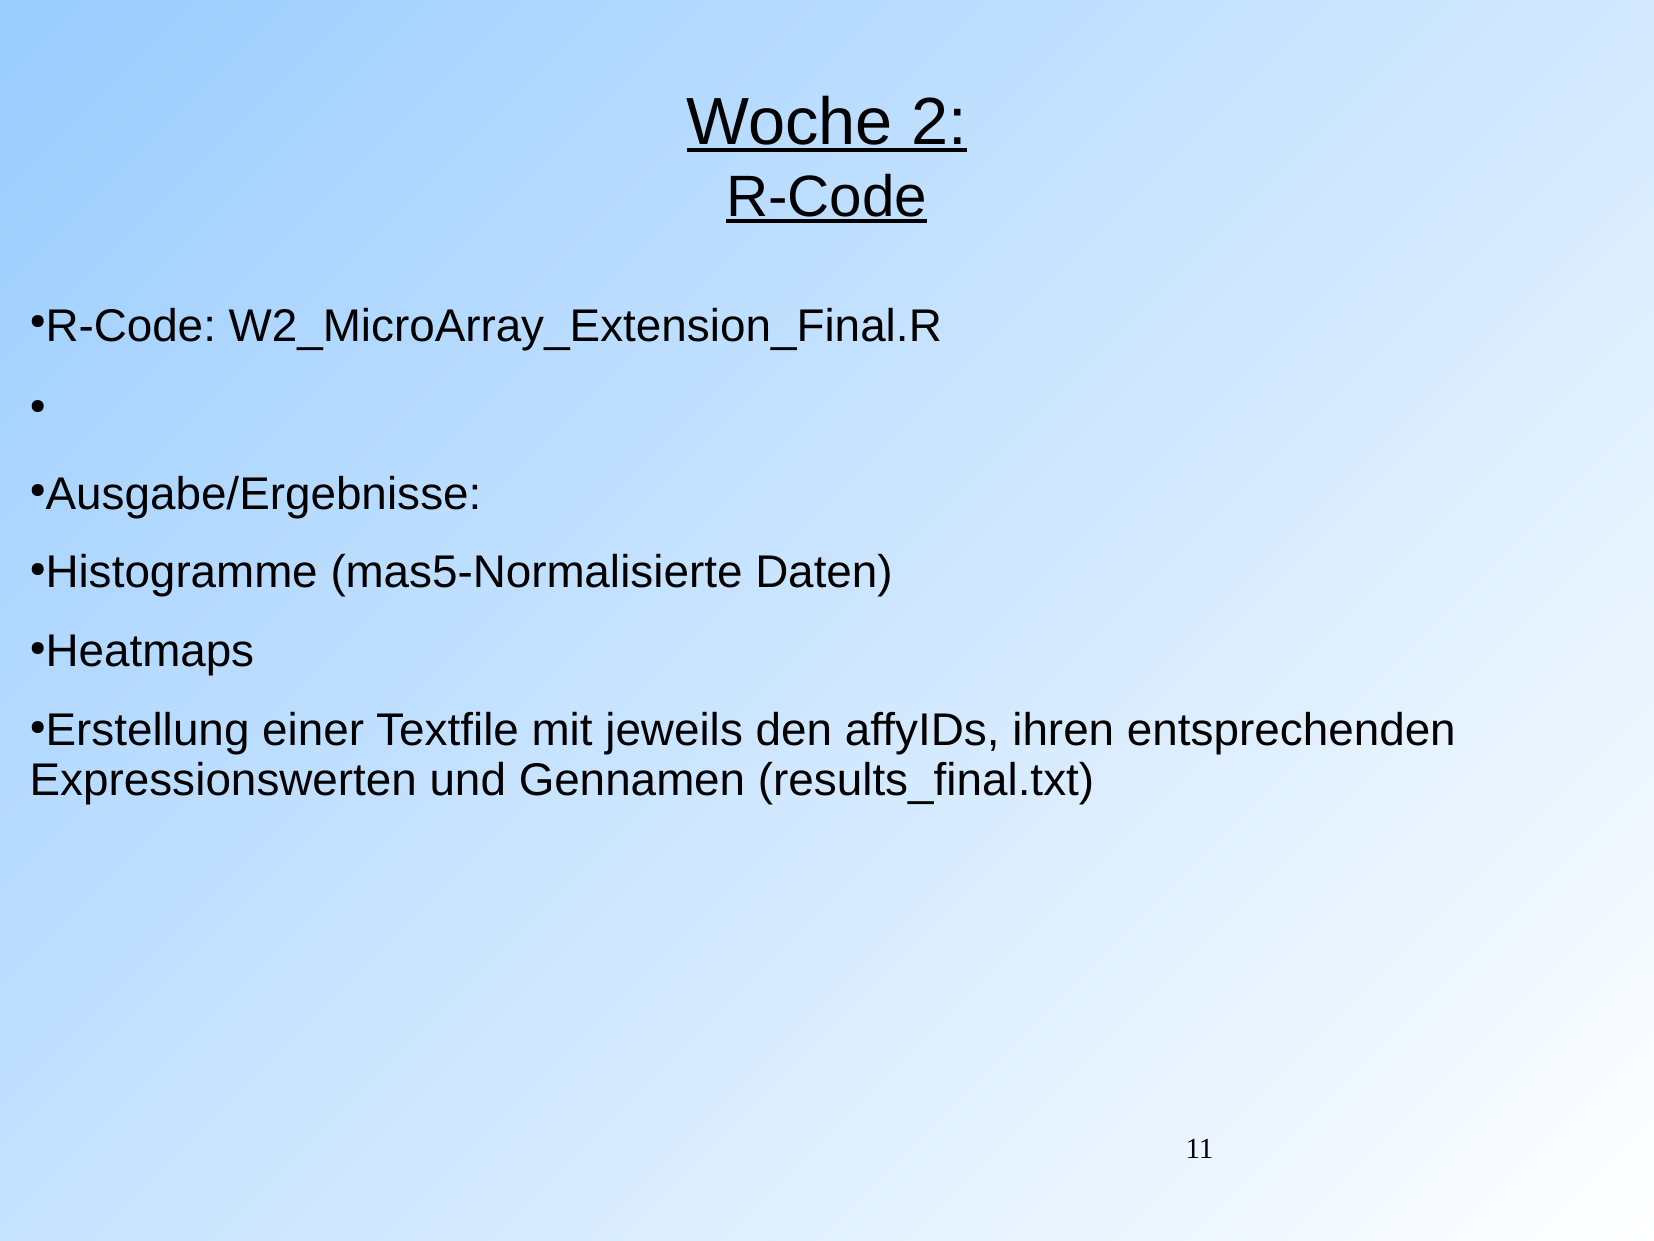

# Woche 2: R-Code
R-Code: W2_MicroArray_Extension_Final.R
Ausgabe/Ergebnisse:
Histogramme (mas5-Normalisierte Daten)
Heatmaps
Erstellung einer Textfile mit jeweils den affyIDs, ihren entsprechenden Expressionswerten und Gennamen (results_final.txt)